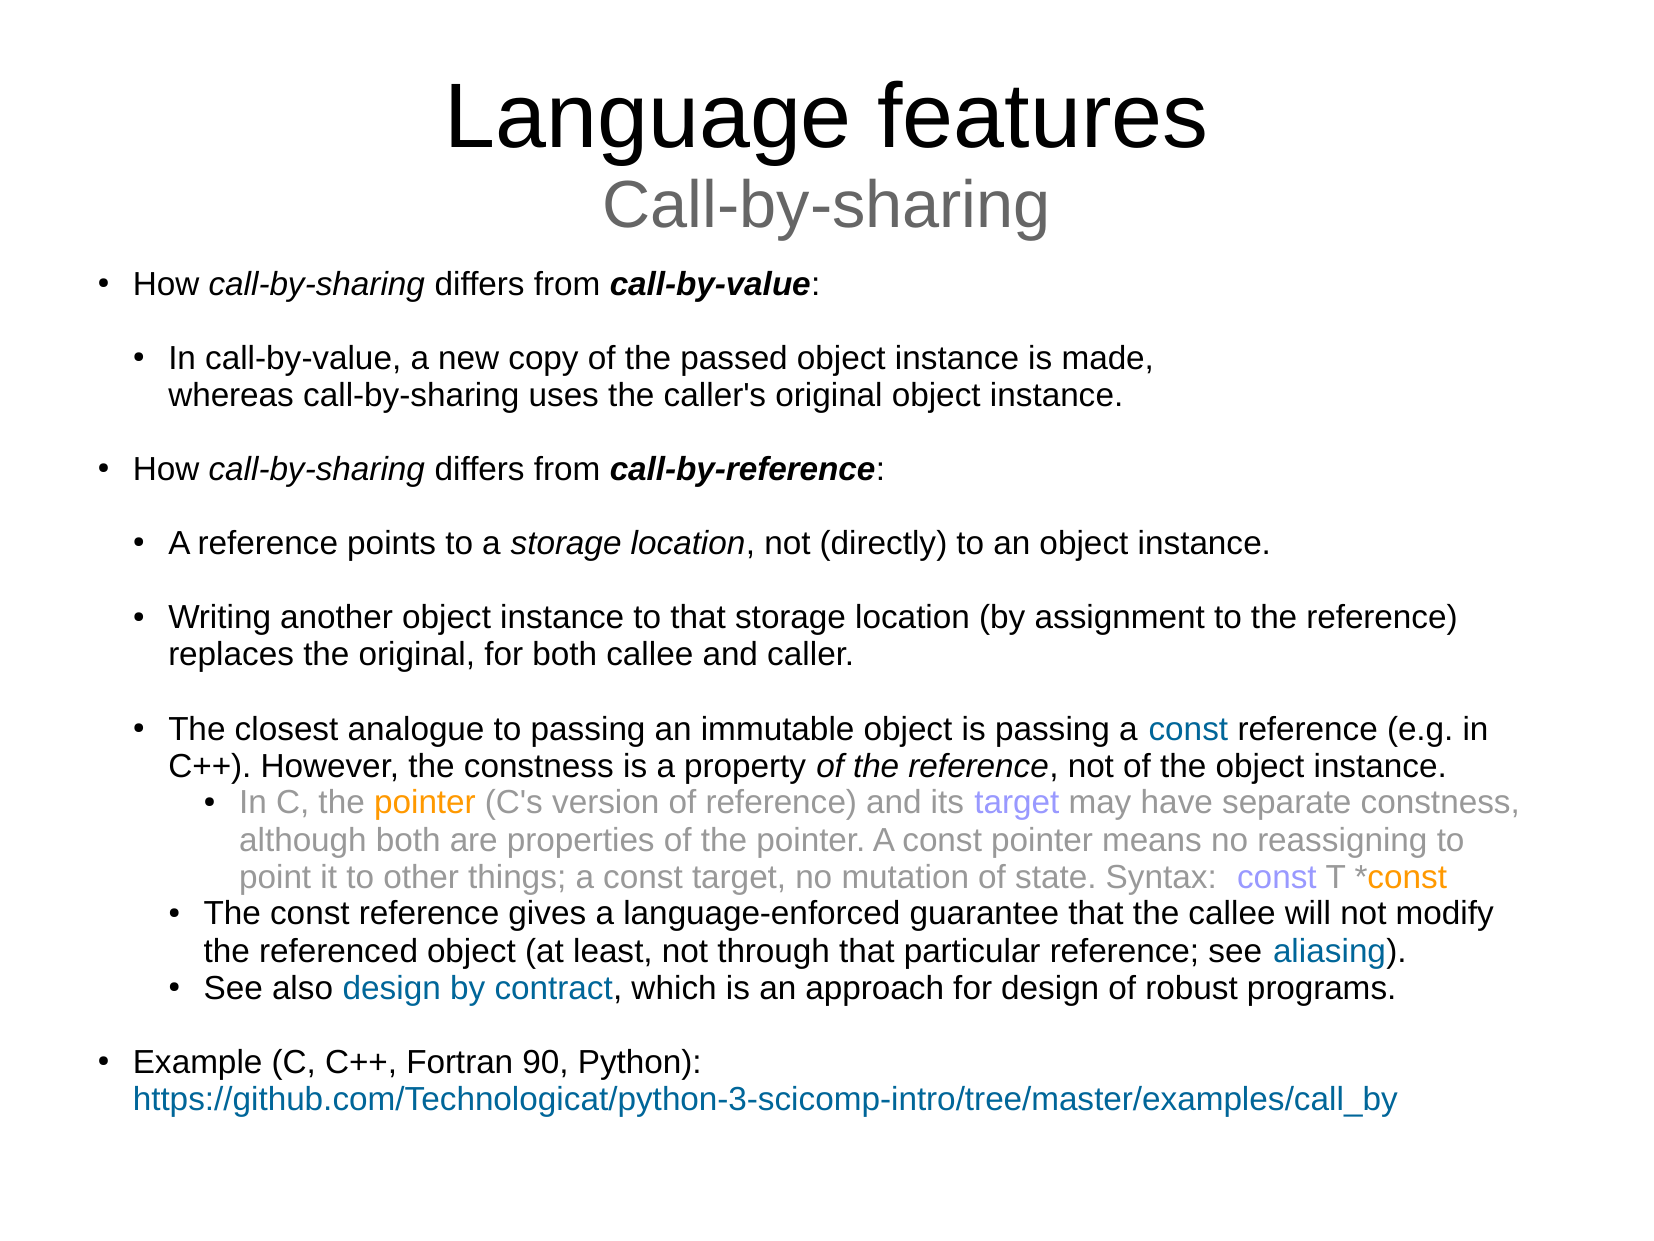

# Language features Call-by-sharing
How call-by-sharing differs from call-by-value:
In call-by-value, a new copy of the passed object instance is made,
whereas call-by-sharing uses the caller's original object instance.
How call-by-sharing differs from call-by-reference:
A reference points to a storage location, not (directly) to an object instance.
Writing another object instance to that storage location (by assignment to the reference) replaces the original, for both callee and caller.
The closest analogue to passing an immutable object is passing a const reference (e.g. in
C++). However, the constness is a property of the reference, not of the object instance.
In C, the pointer (C's version of reference) and its target may have separate constness, although both are properties of the pointer. A const pointer means no reassigning to point it to other things; a const target, no mutation of state. Syntax: const T *const
The const reference gives a language-enforced guarantee that the callee will not modify the referenced object (at least, not through that particular reference; see aliasing).
See also design by contract, which is an approach for design of robust programs.
Example (C, C++, Fortran 90, Python):
https://github.com/Technologicat/python-3-scicomp-intro/tree/master/examples/call_by